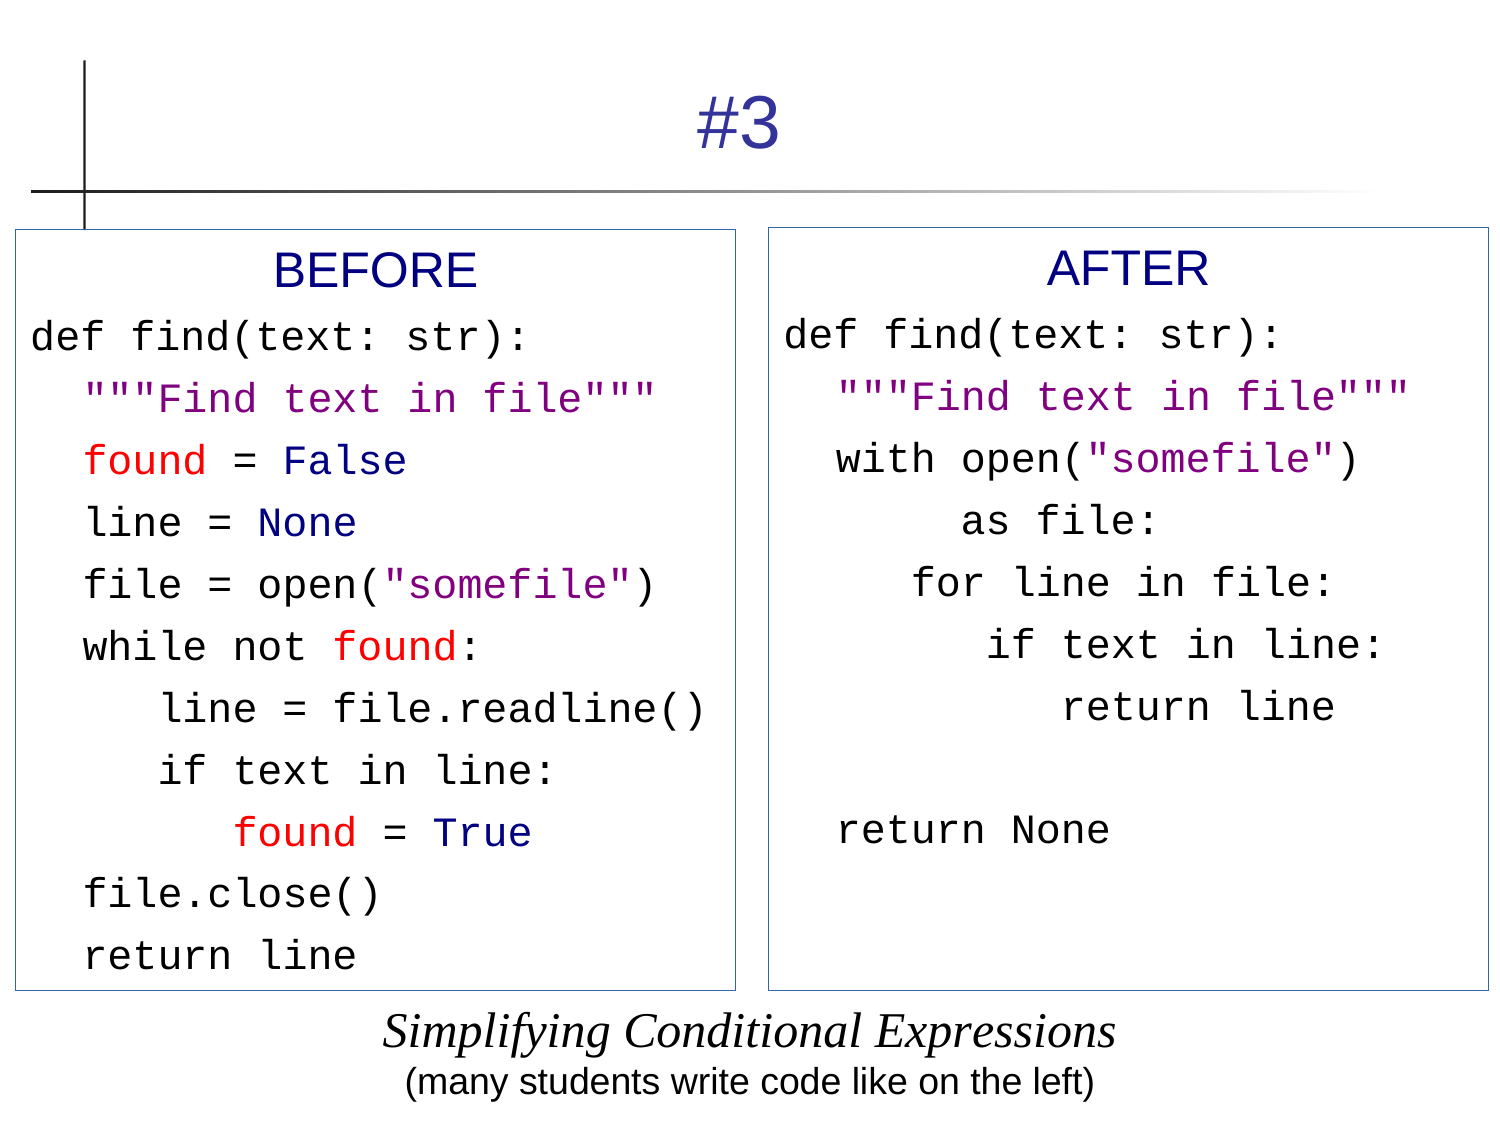

# #3
AFTER
def find(text: str):
 """Find text in file"""
 with open("somefile")
 as file:
 for line in file:
 if text in line:
 return line
 return None
BEFORE
def find(text: str):
 """Find text in file"""
 found = False
 line = None
 file = open("somefile")
 while not found:
 line = file.readline()
 if text in line:
 found = True
 file.close()
 return line
Simplifying Conditional Expressions
(many students write code like on the left)